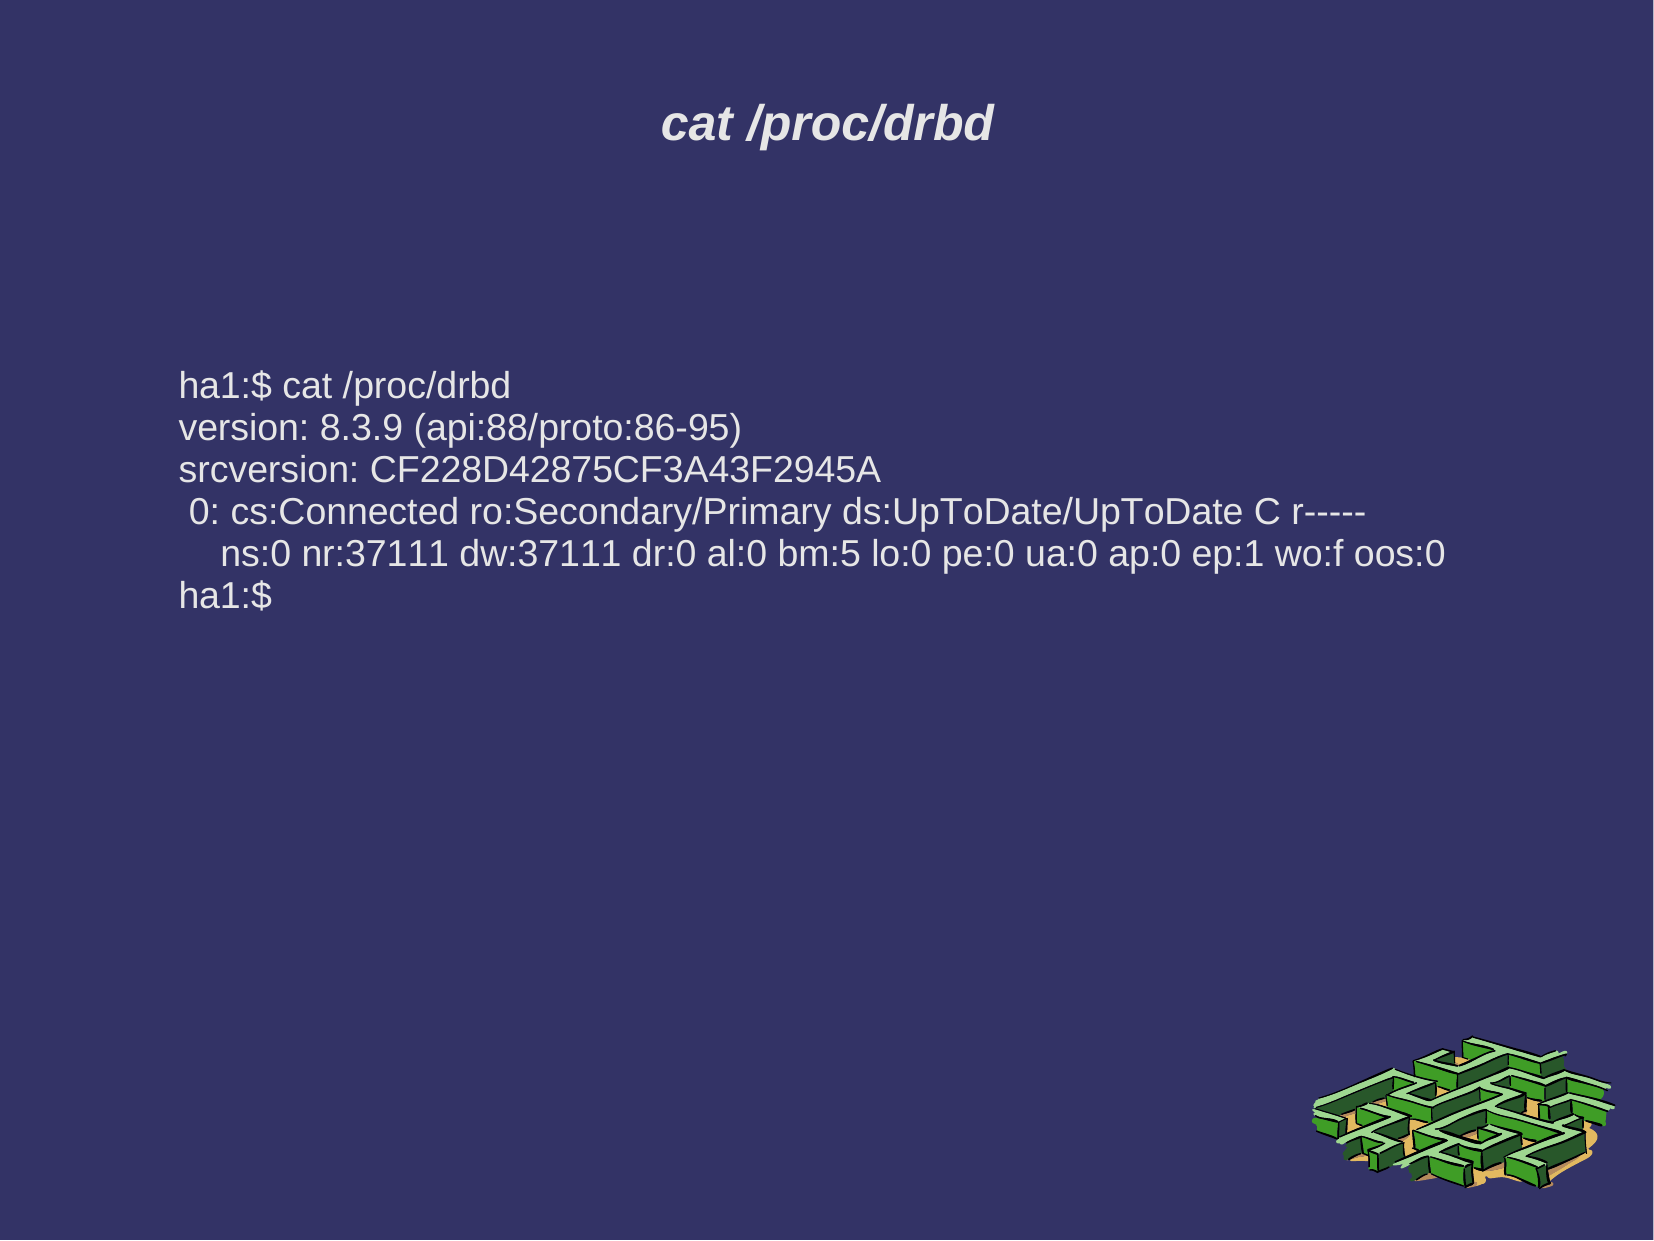

# cat /proc/drbd
ha1:$ cat /proc/drbd
version: 8.3.9 (api:88/proto:86-95)
srcversion: CF228D42875CF3A43F2945A
 0: cs:Connected ro:Secondary/Primary ds:UpToDate/UpToDate C r-----
 ns:0 nr:37111 dw:37111 dr:0 al:0 bm:5 lo:0 pe:0 ua:0 ap:0 ep:1 wo:f oos:0
ha1:$